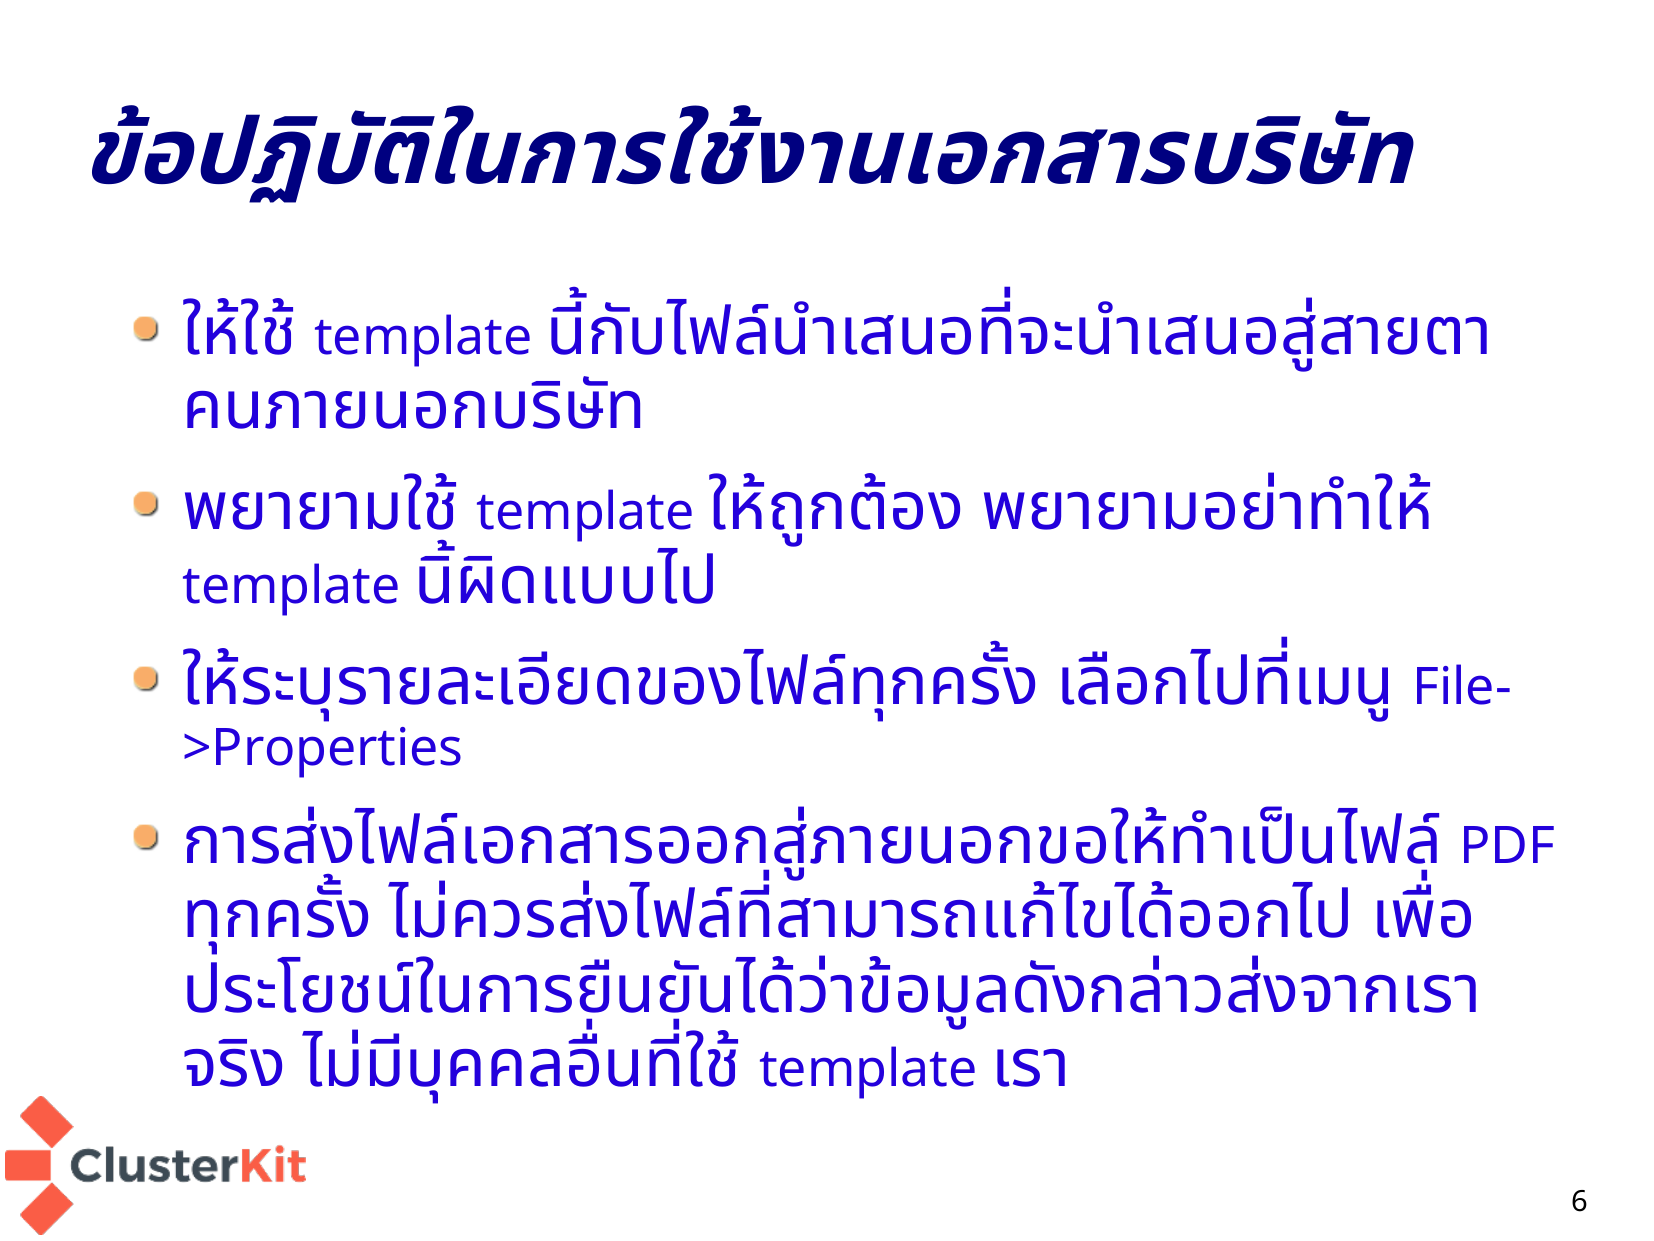

# ข้อปฏิบัติในการใช้งานเอกสารบริษัท
ให้ใช้ template นี้กับไฟล์นำเสนอที่จะนำเสนอสู่สายตาคนภายนอกบริษัท
พยายามใช้ template ให้ถูกต้อง พยายามอย่าทำให้ template นิ้ผิดแบบไป
ให้ระบุรายละเอียดของไฟล์ทุกครั้ง เลือกไปที่เมนู File->Properties
การส่งไฟล์เอกสารออกสู่ภายนอกขอให้ทำเป็นไฟล์ PDF ทุกครั้ง ไม่ควรส่งไฟล์ที่สามารถแก้ไขได้ออกไป เพื่อประโยชน์ในการยืนยันได้ว่าข้อมูลดังกล่าวส่งจากเราจริง ไม่มีบุคคลอื่นที่ใช้ template เรา
6